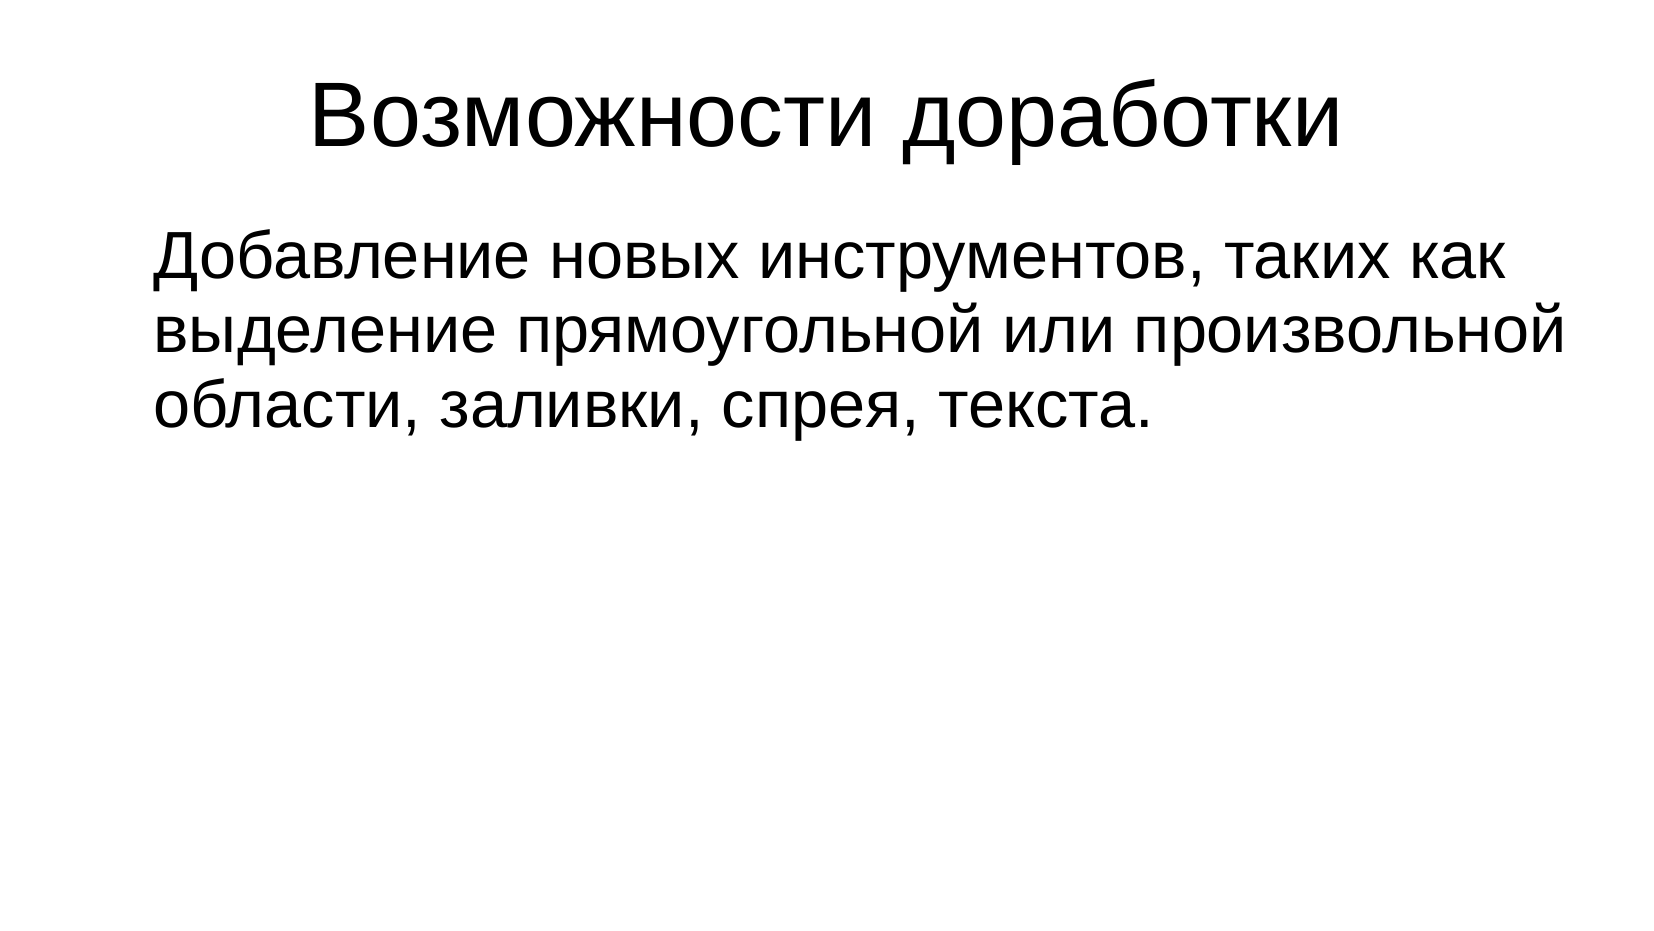

# Возможности доработки
Добавление новых инструментов, таких как выделение прямоугольной или произвольной области, заливки, спрея, текста.